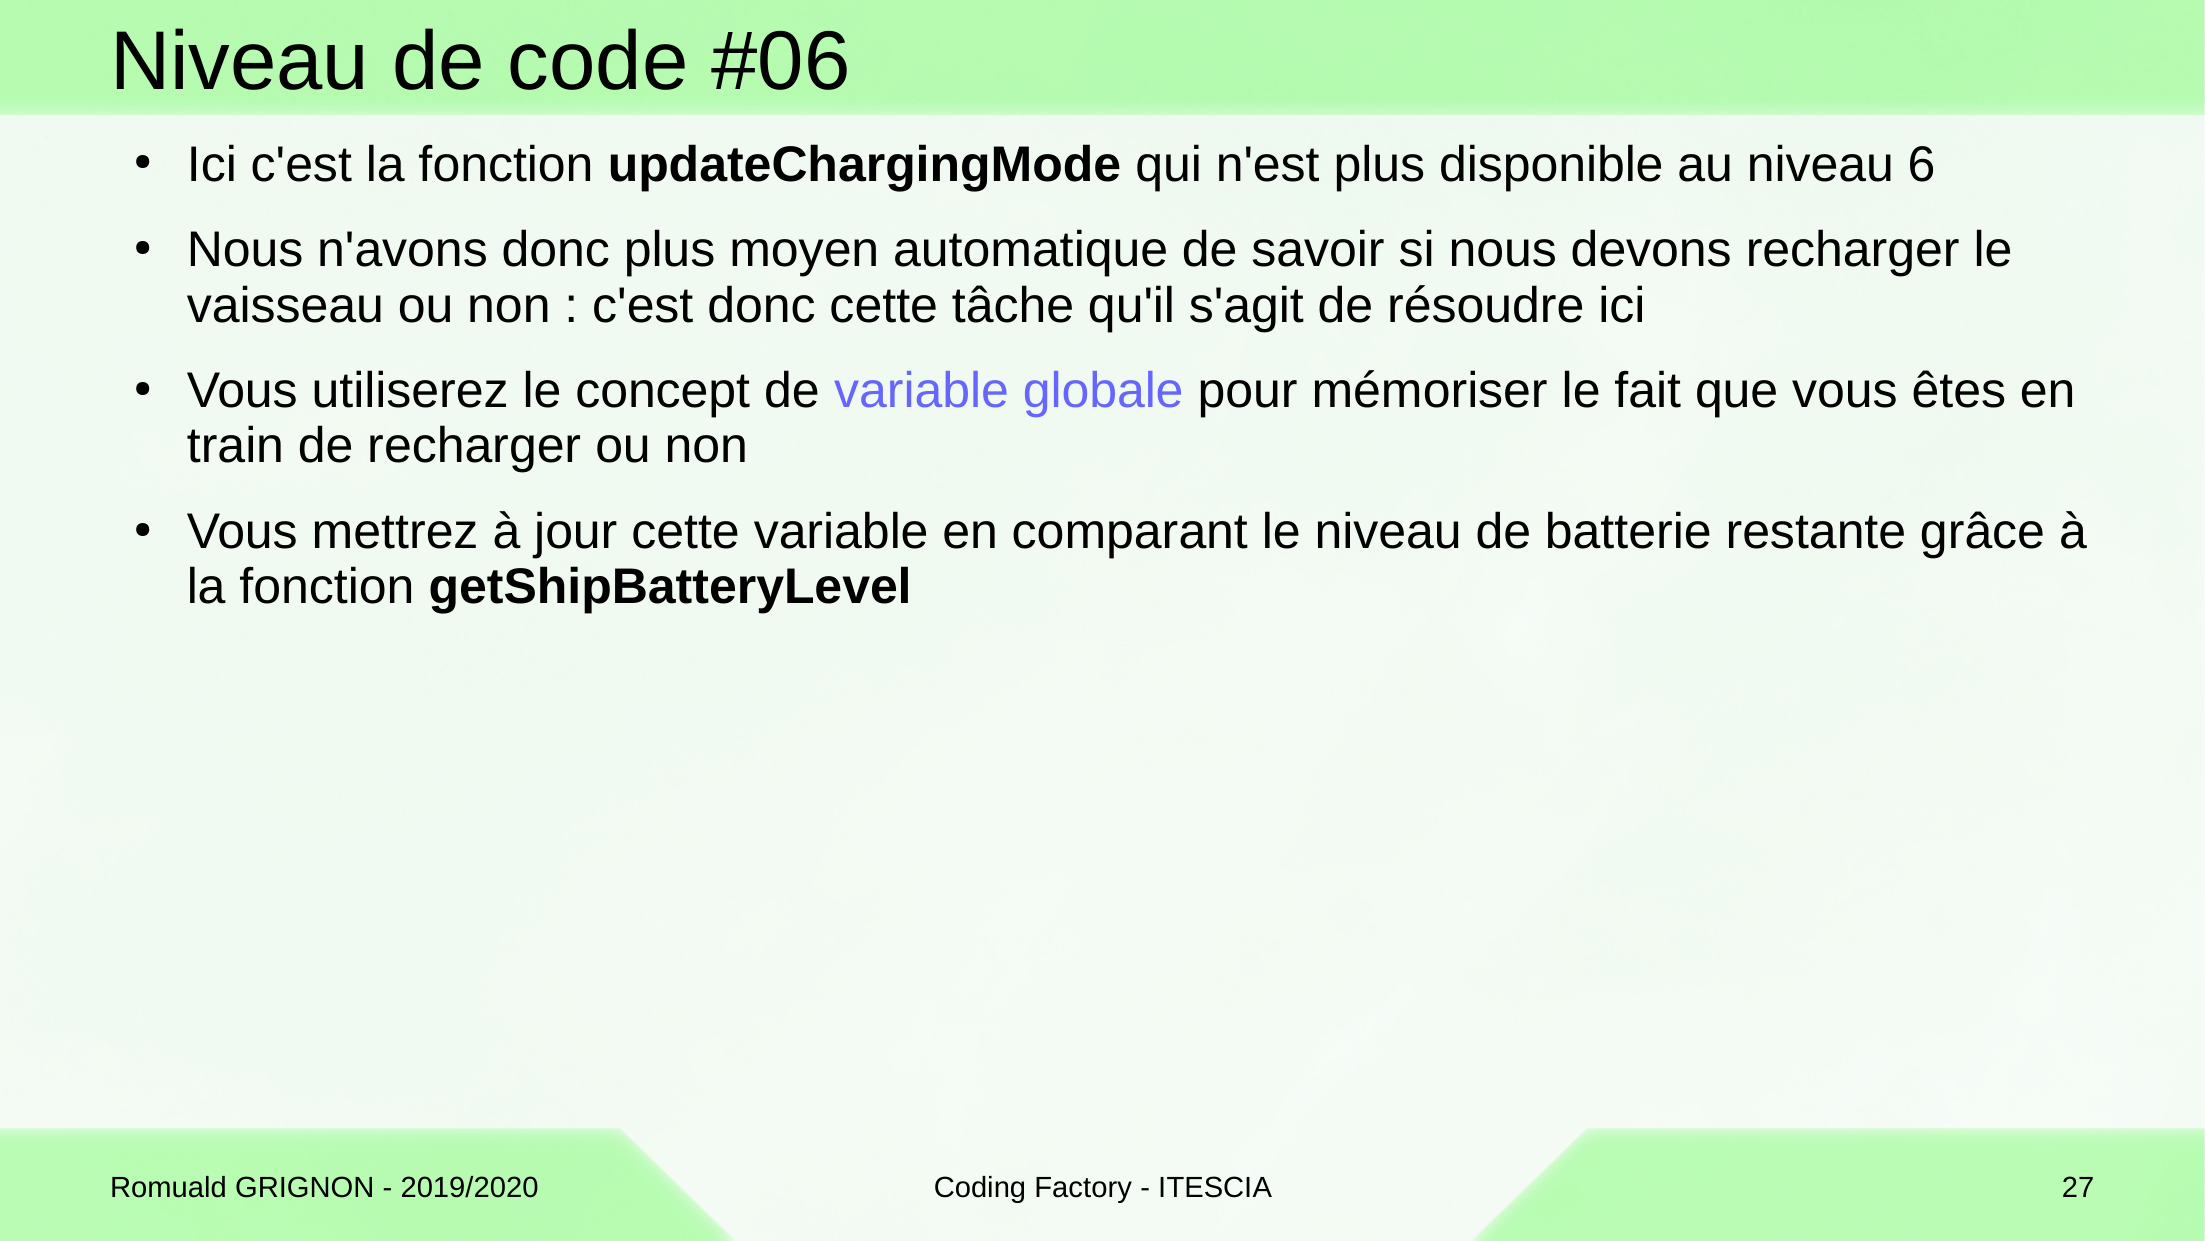

# Niveau de code #06
Ici c'est la fonction updateChargingMode qui n'est plus disponible au niveau 6
Nous n'avons donc plus moyen automatique de savoir si nous devons recharger le vaisseau ou non : c'est donc cette tâche qu'il s'agit de résoudre ici
Vous utiliserez le concept de variable globale pour mémoriser le fait que vous êtes en train de recharger ou non
Vous mettrez à jour cette variable en comparant le niveau de batterie restante grâce à la fonction getShipBatteryLevel
Romuald GRIGNON - 2019/2020
Coding Factory - ITESCIA
27